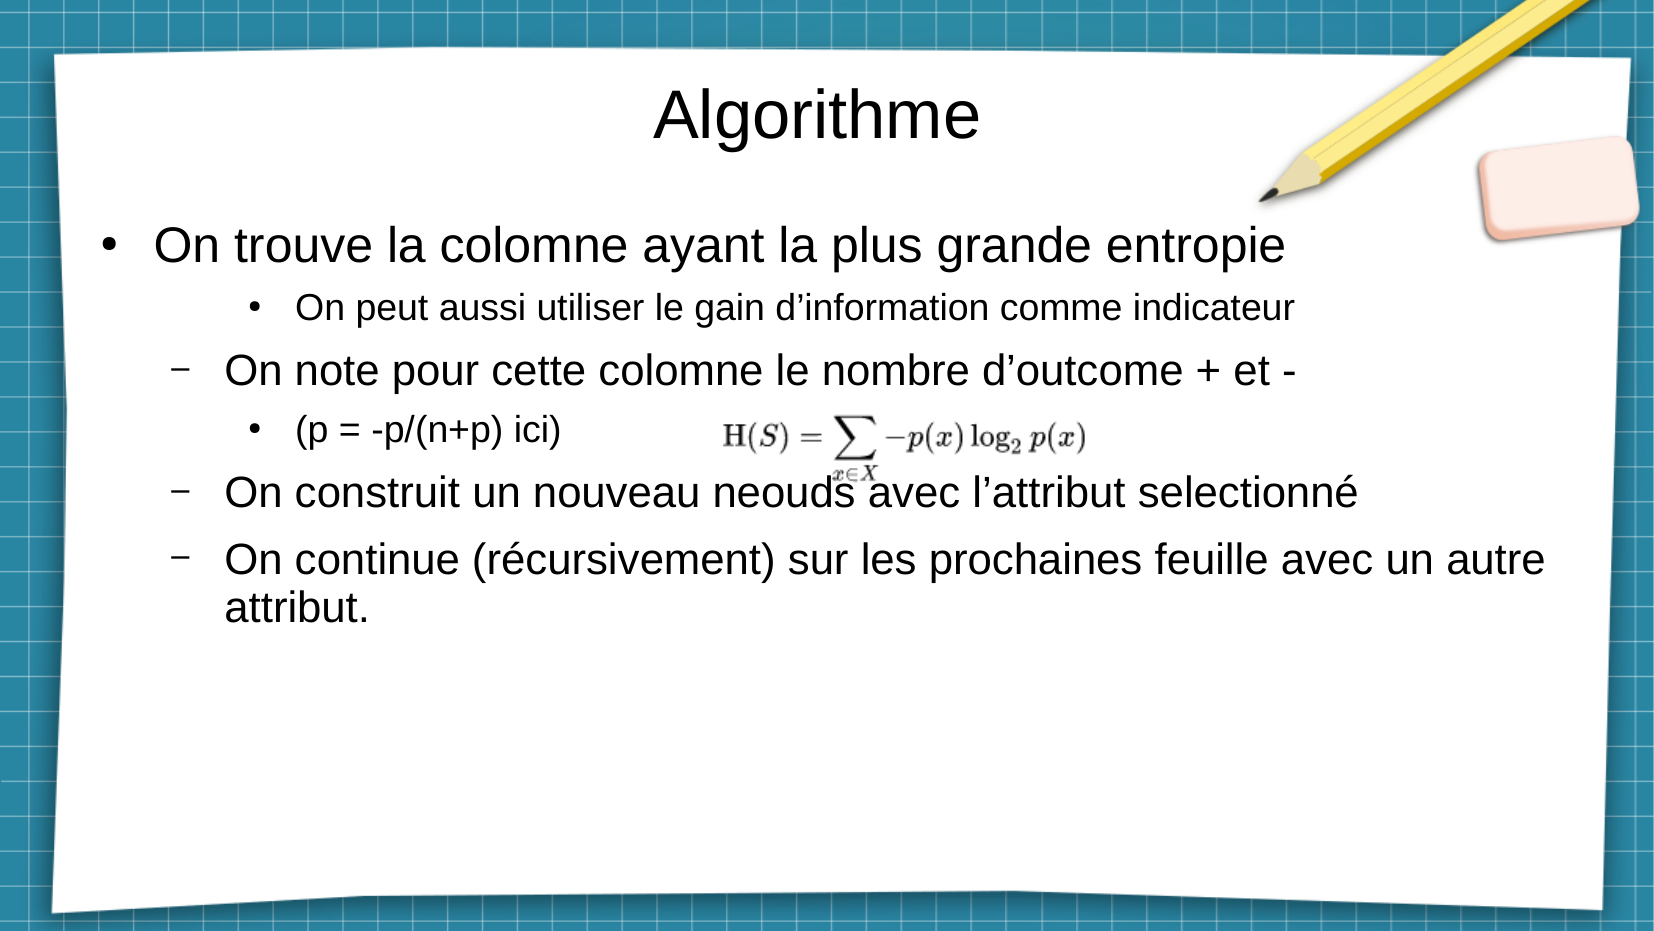

# Algorithme
On trouve la colomne ayant la plus grande entropie
On peut aussi utiliser le gain d’information comme indicateur
On note pour cette colomne le nombre d’outcome + et -
(p = -p/(n+p) ici)
On construit un nouveau neouds avec l’attribut selectionné
On continue (récursivement) sur les prochaines feuille avec un autre attribut.